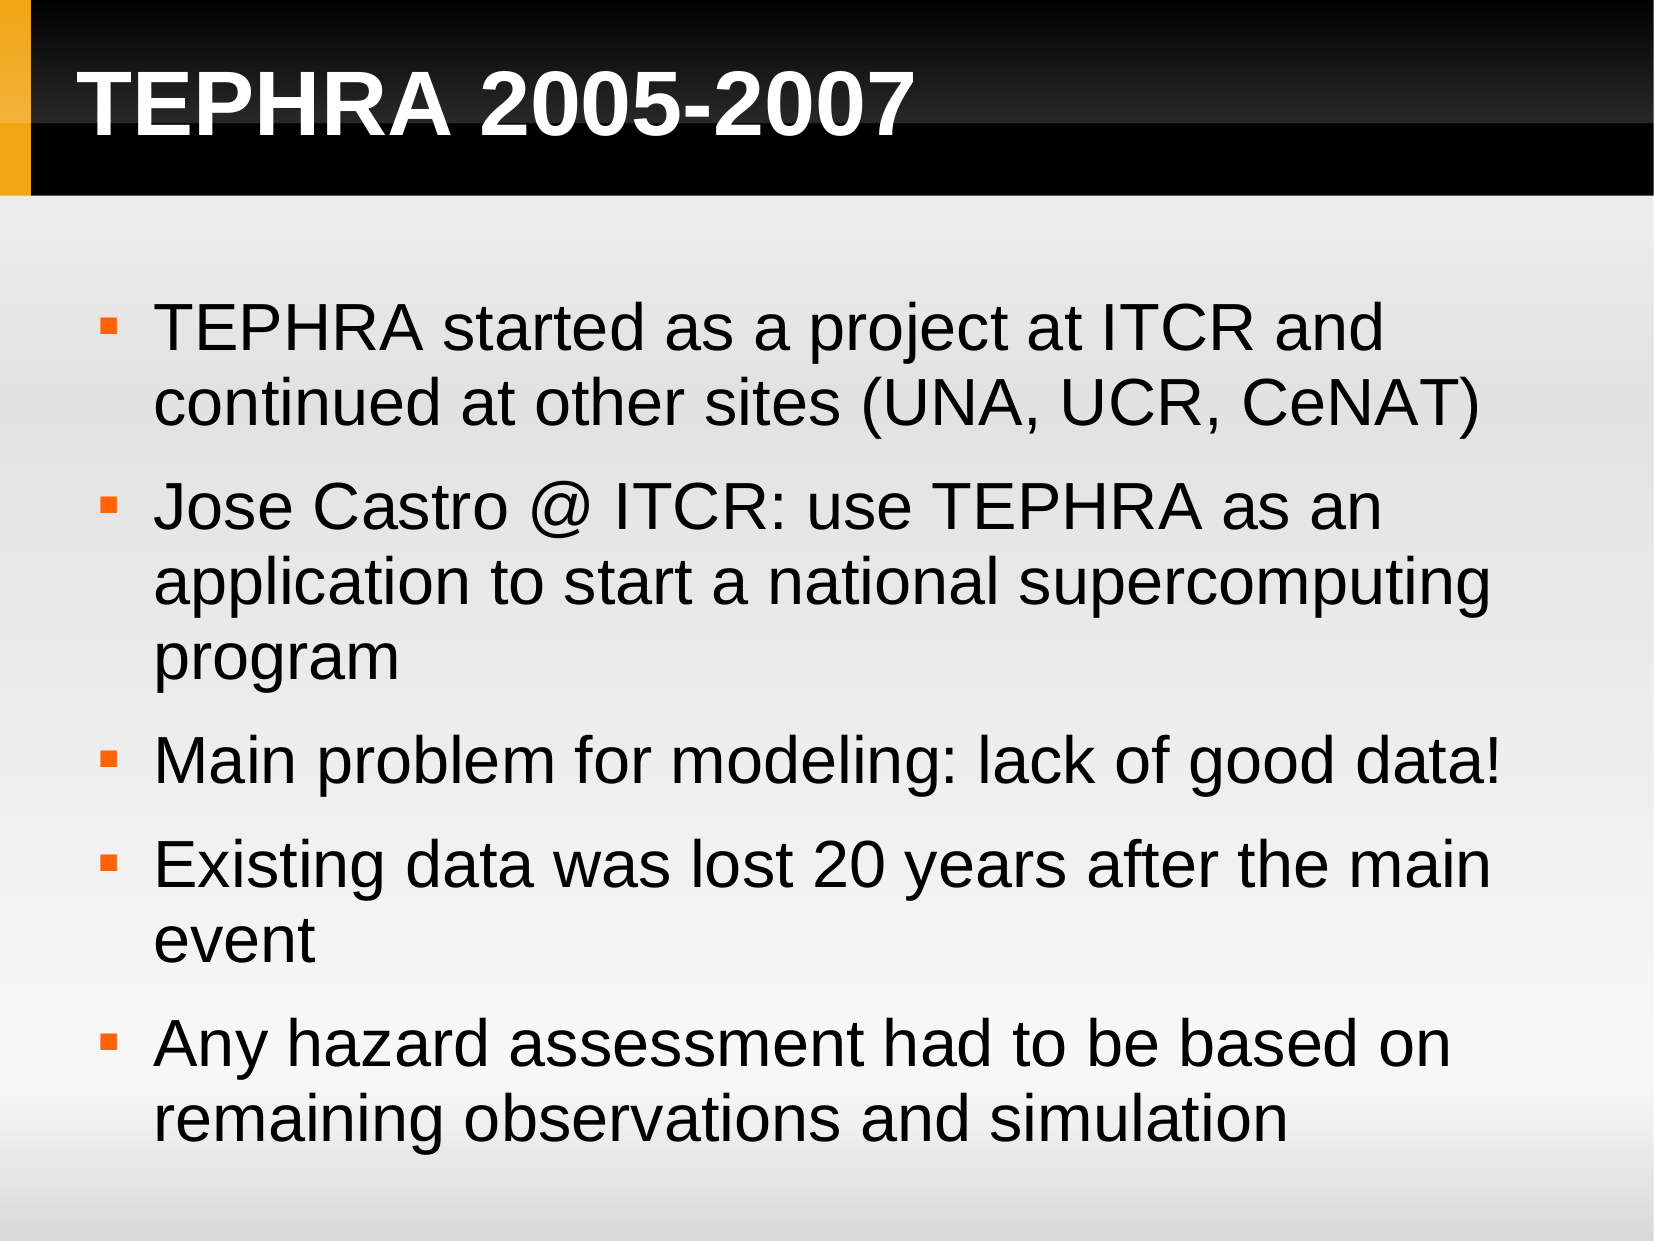

# TEPHRA 2005-2007
TEPHRA started as a project at ITCR and continued at other sites (UNA, UCR, CeNAT)
Jose Castro @ ITCR: use TEPHRA as an application to start a national supercomputing program
Main problem for modeling: lack of good data!
Existing data was lost 20 years after the main event
Any hazard assessment had to be based on remaining observations and simulation